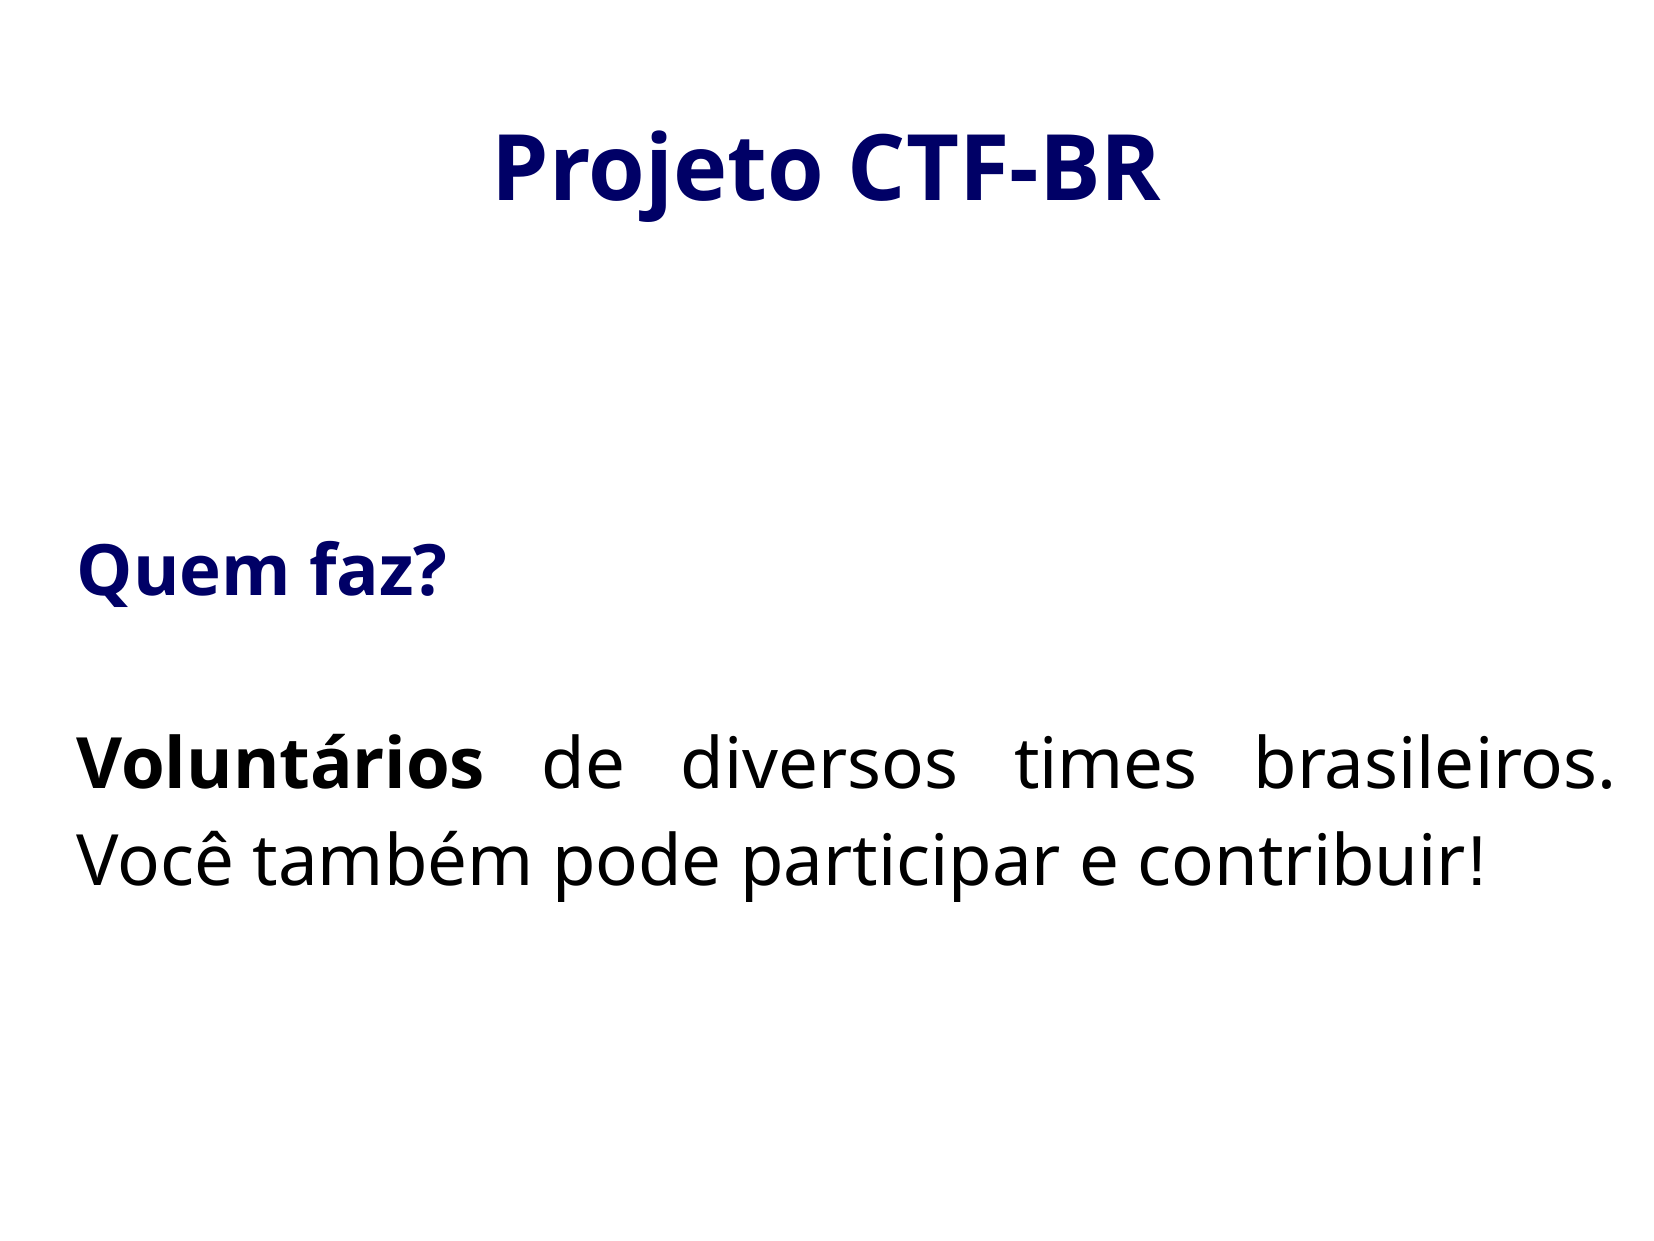

# Projeto CTF-BR
Quem faz?
Voluntários de diversos times brasileiros. Você também pode participar e contribuir!